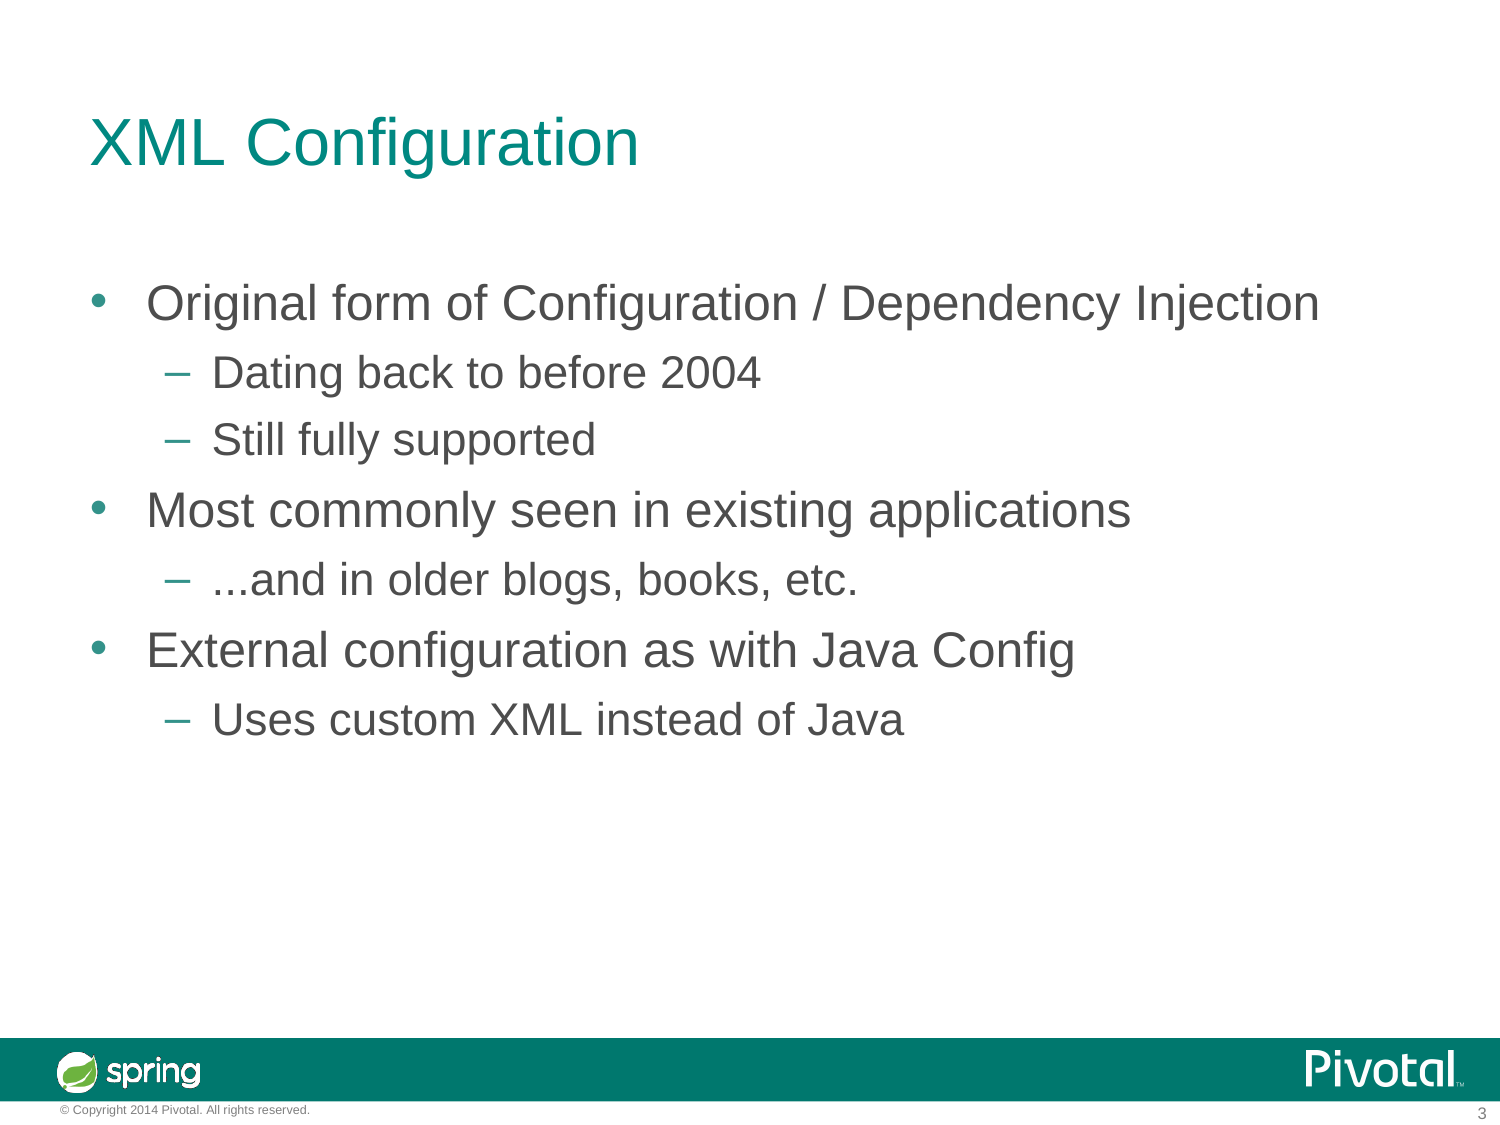

# XML Configuration
Original form of Configuration / Dependency Injection
Dating back to before 2004
Still fully supported
Most commonly seen in existing applications
...and in older blogs, books, etc.
External configuration as with Java Config
Uses custom XML instead of Java